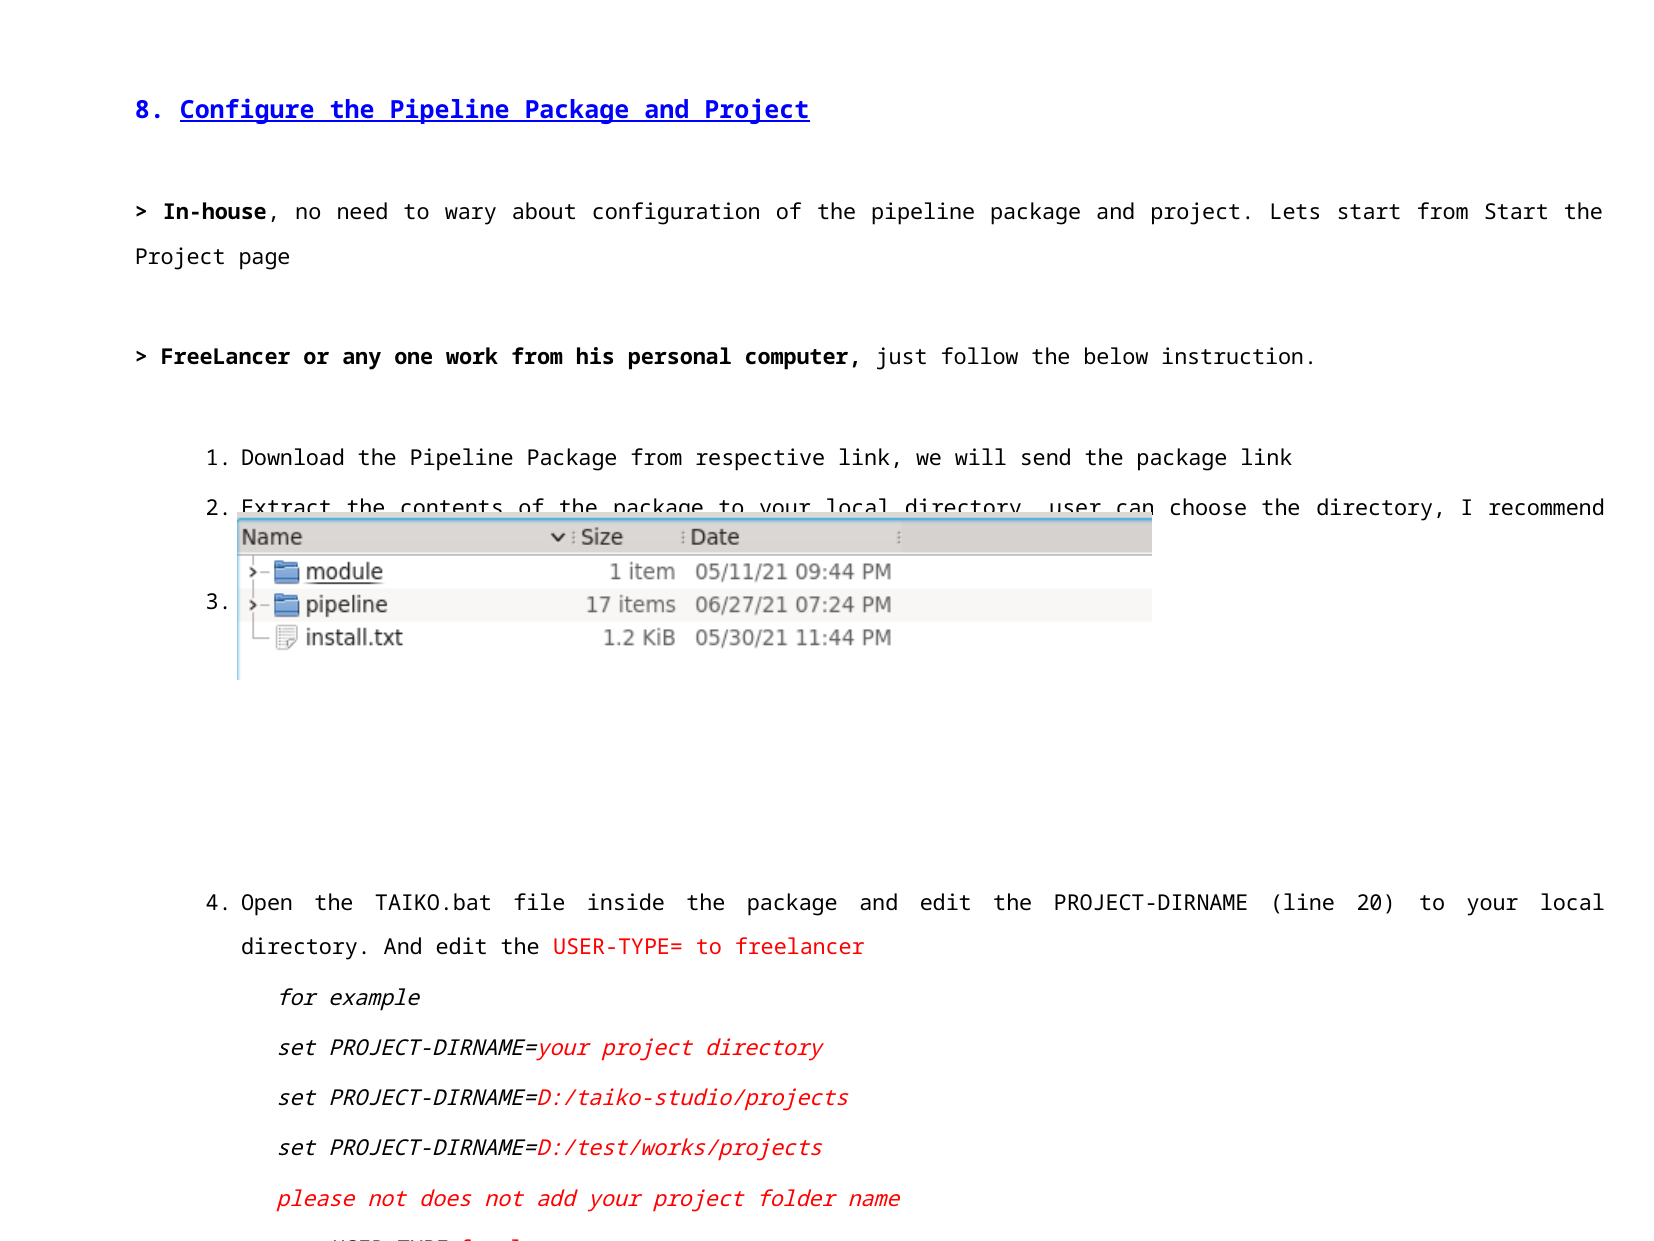

8. Configure the Pipeline Package and Project
> In-house, no need to wary about configuration of the pipeline package and project. Lets start from Start the Project page
> FreeLancer or any one work from his personal computer, just follow the below instruction.
Download the Pipeline Package from respective link, we will send the package link
Extract the contents of the package to your local directory, user can choose the directory, I recommend My-Document directory is the best practices.
Two folder such as module and pipeline.
Open the TAIKO.bat file inside the package and edit the PROJECT-DIRNAME (line 20) to your local directory. And edit the USER-TYPE= to freelancer
for example
set PROJECT-DIRNAME=your project directory
set PROJECT-DIRNAME=D:/taiko-studio/projects
set PROJECT-DIRNAME=D:/test/works/projects
please not does not add your project folder name
set USER-TYPE=freelancer